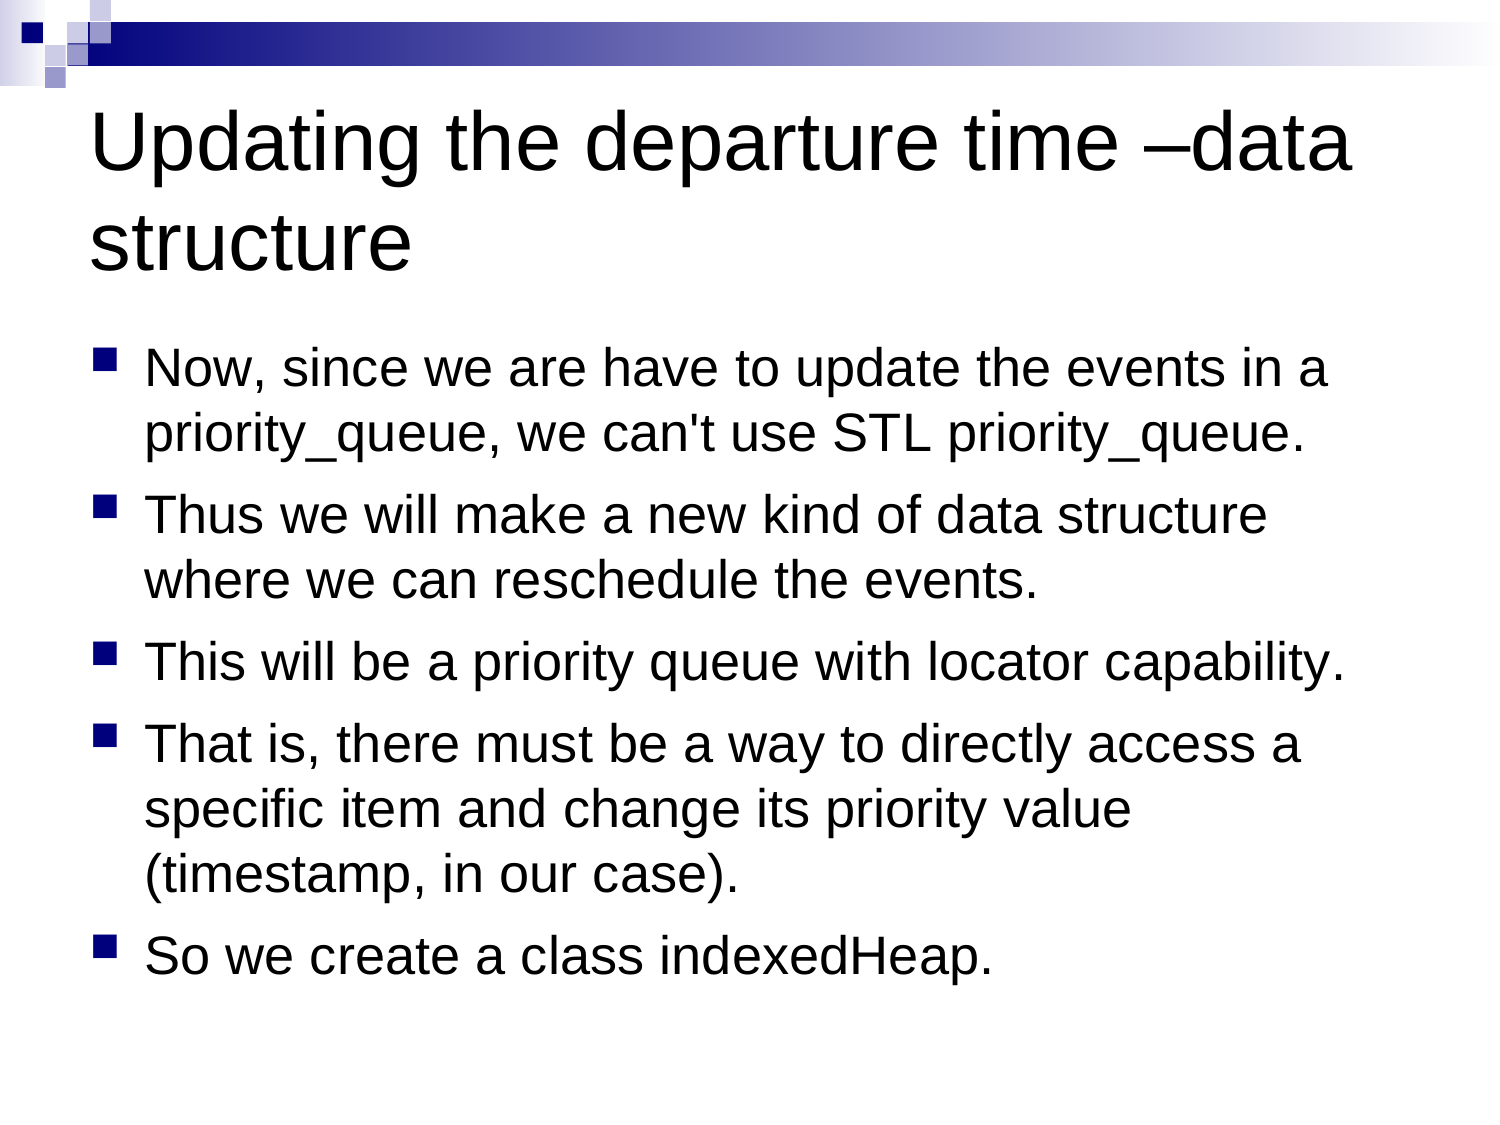

# Updating the departure time –data structure
Now, since we are have to update the events in a priority_queue, we can't use STL priority_queue.
Thus we will make a new kind of data structure where we can reschedule the events.
This will be a priority queue with locator capability.
That is, there must be a way to directly access a specific item and change its priority value (timestamp, in our case).
So we create a class indexedHeap.